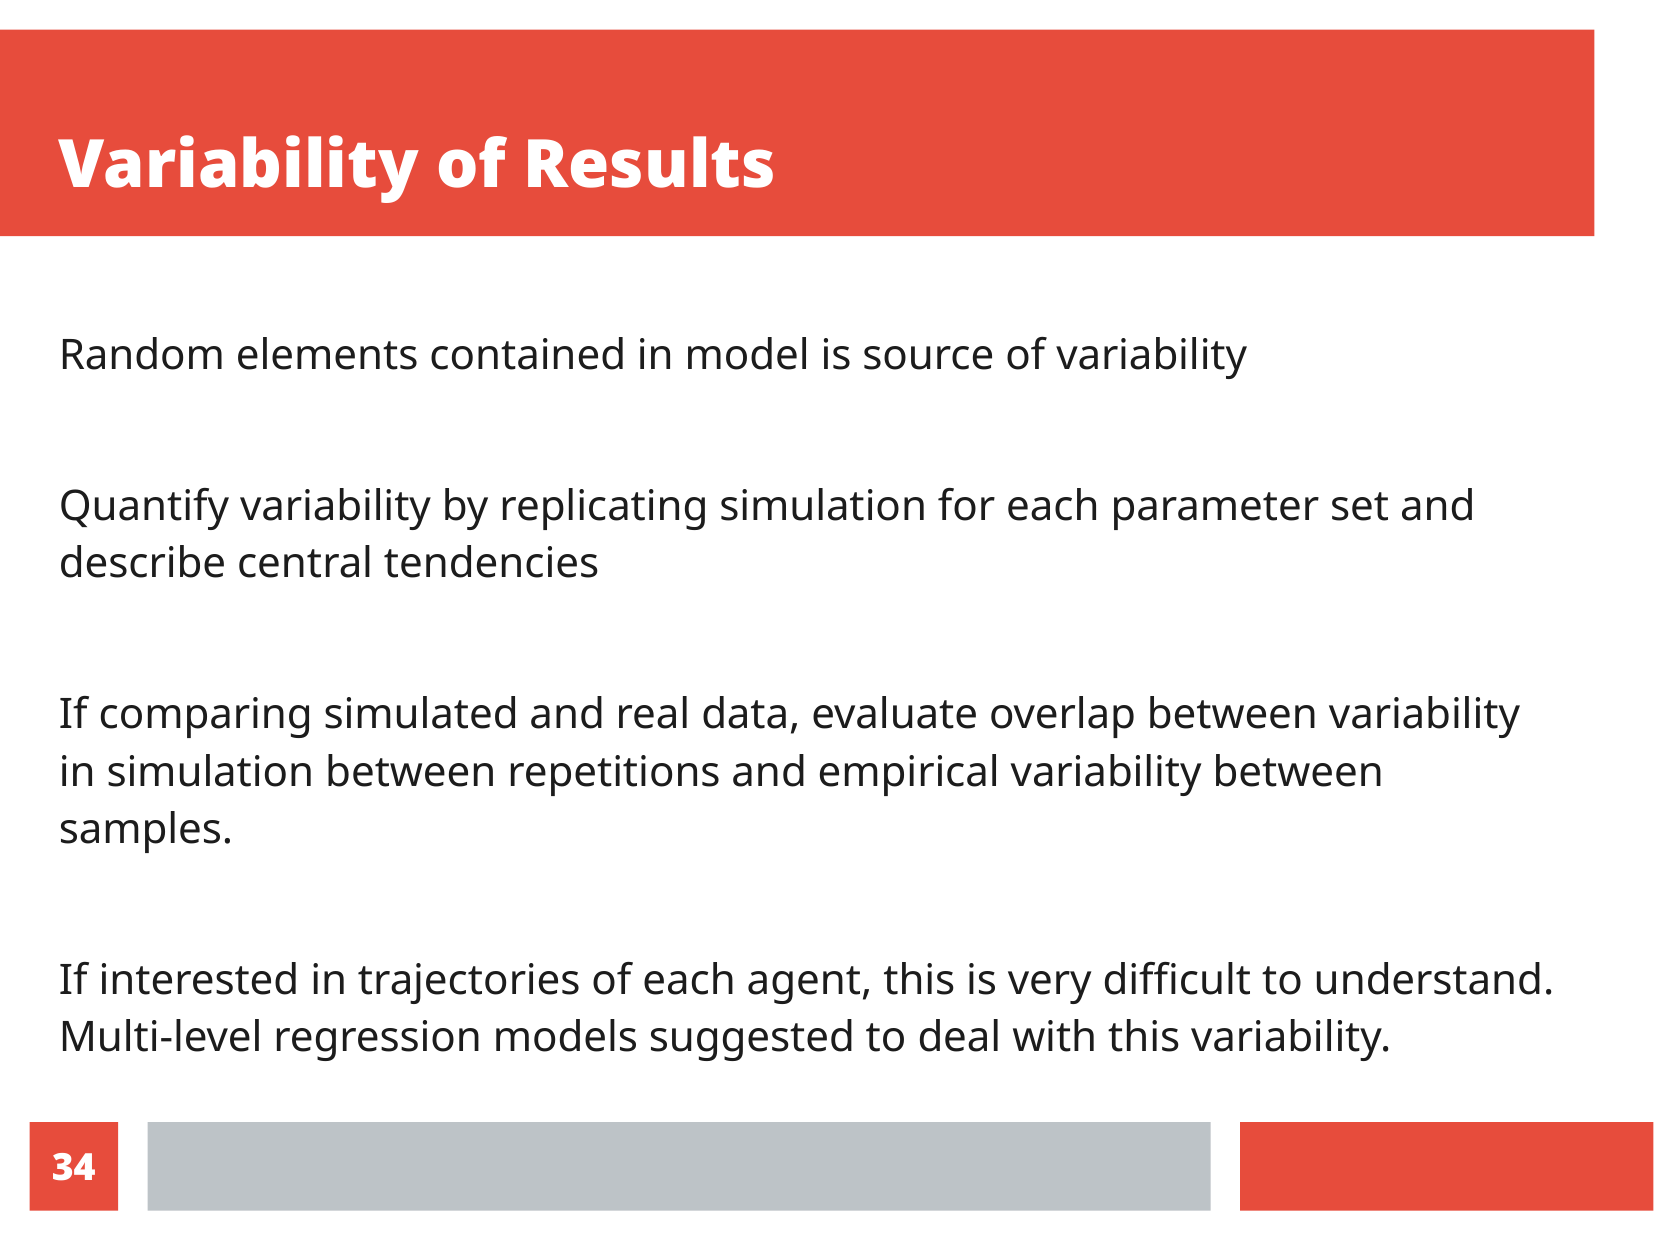

# Variability of Results
Random elements contained in model is source of variability
Quantify variability by replicating simulation for each parameter set and describe central tendencies
If comparing simulated and real data, evaluate overlap between variability in simulation between repetitions and empirical variability between samples.
If interested in trajectories of each agent, this is very difficult to understand. Multi-level regression models suggested to deal with this variability.
34